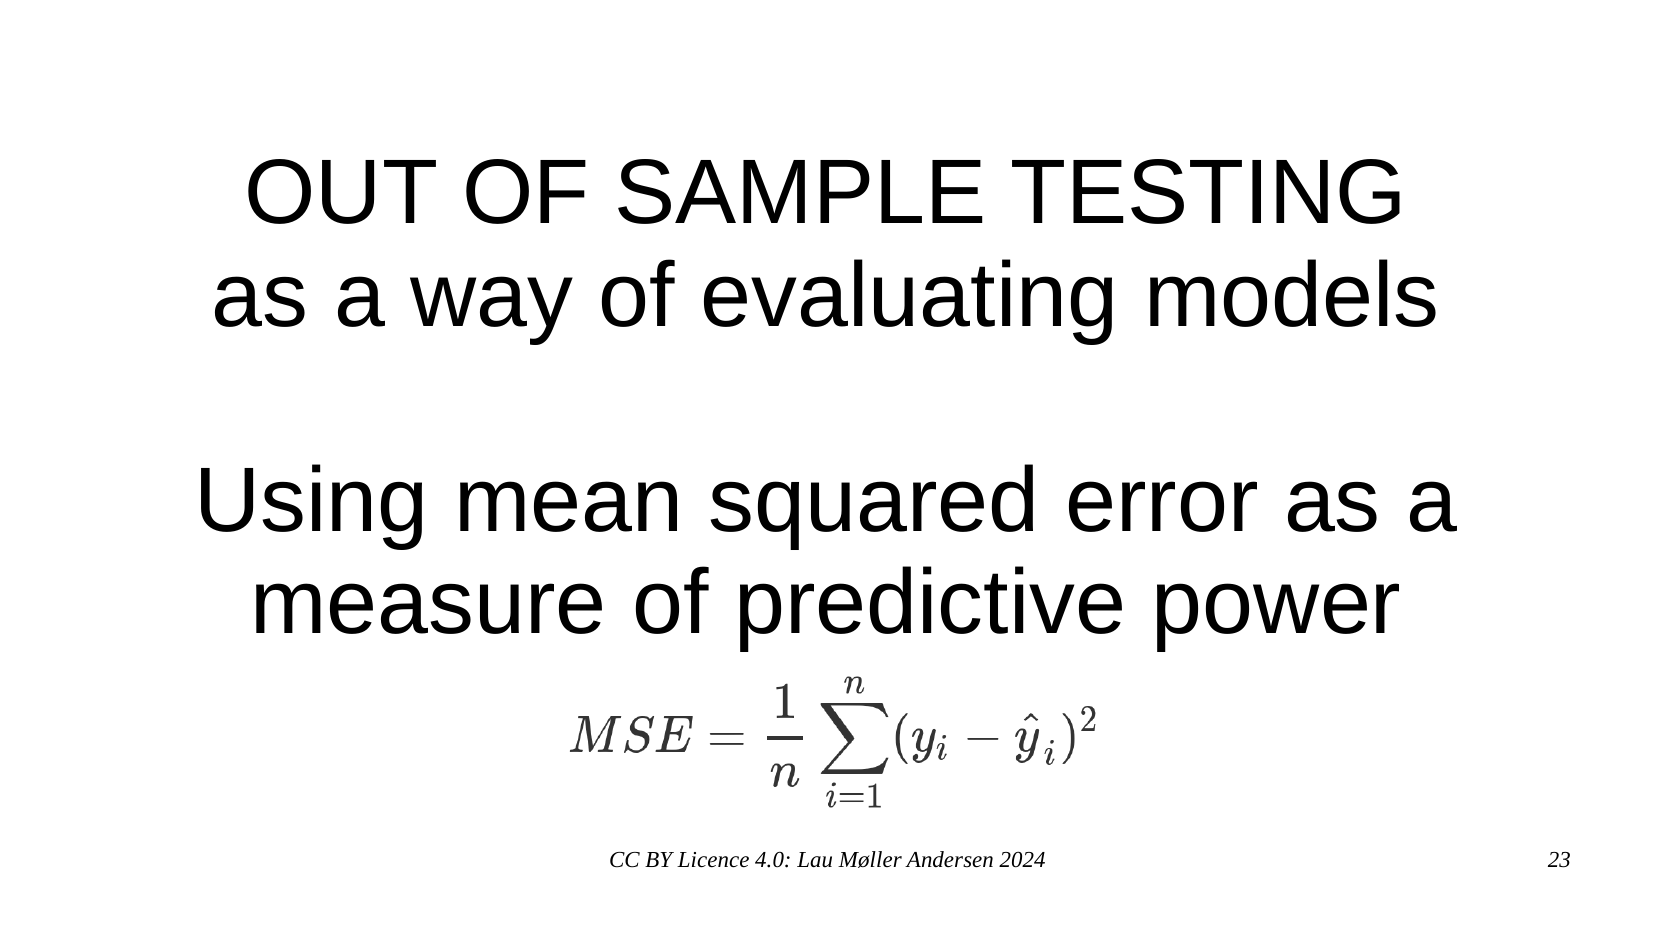

# OUT OF SAMPLE TESTING
as a way of evaluating models
Using mean squared error as a measure of predictive power
CC BY Licence 4.0: Lau Møller Andersen 2024
23